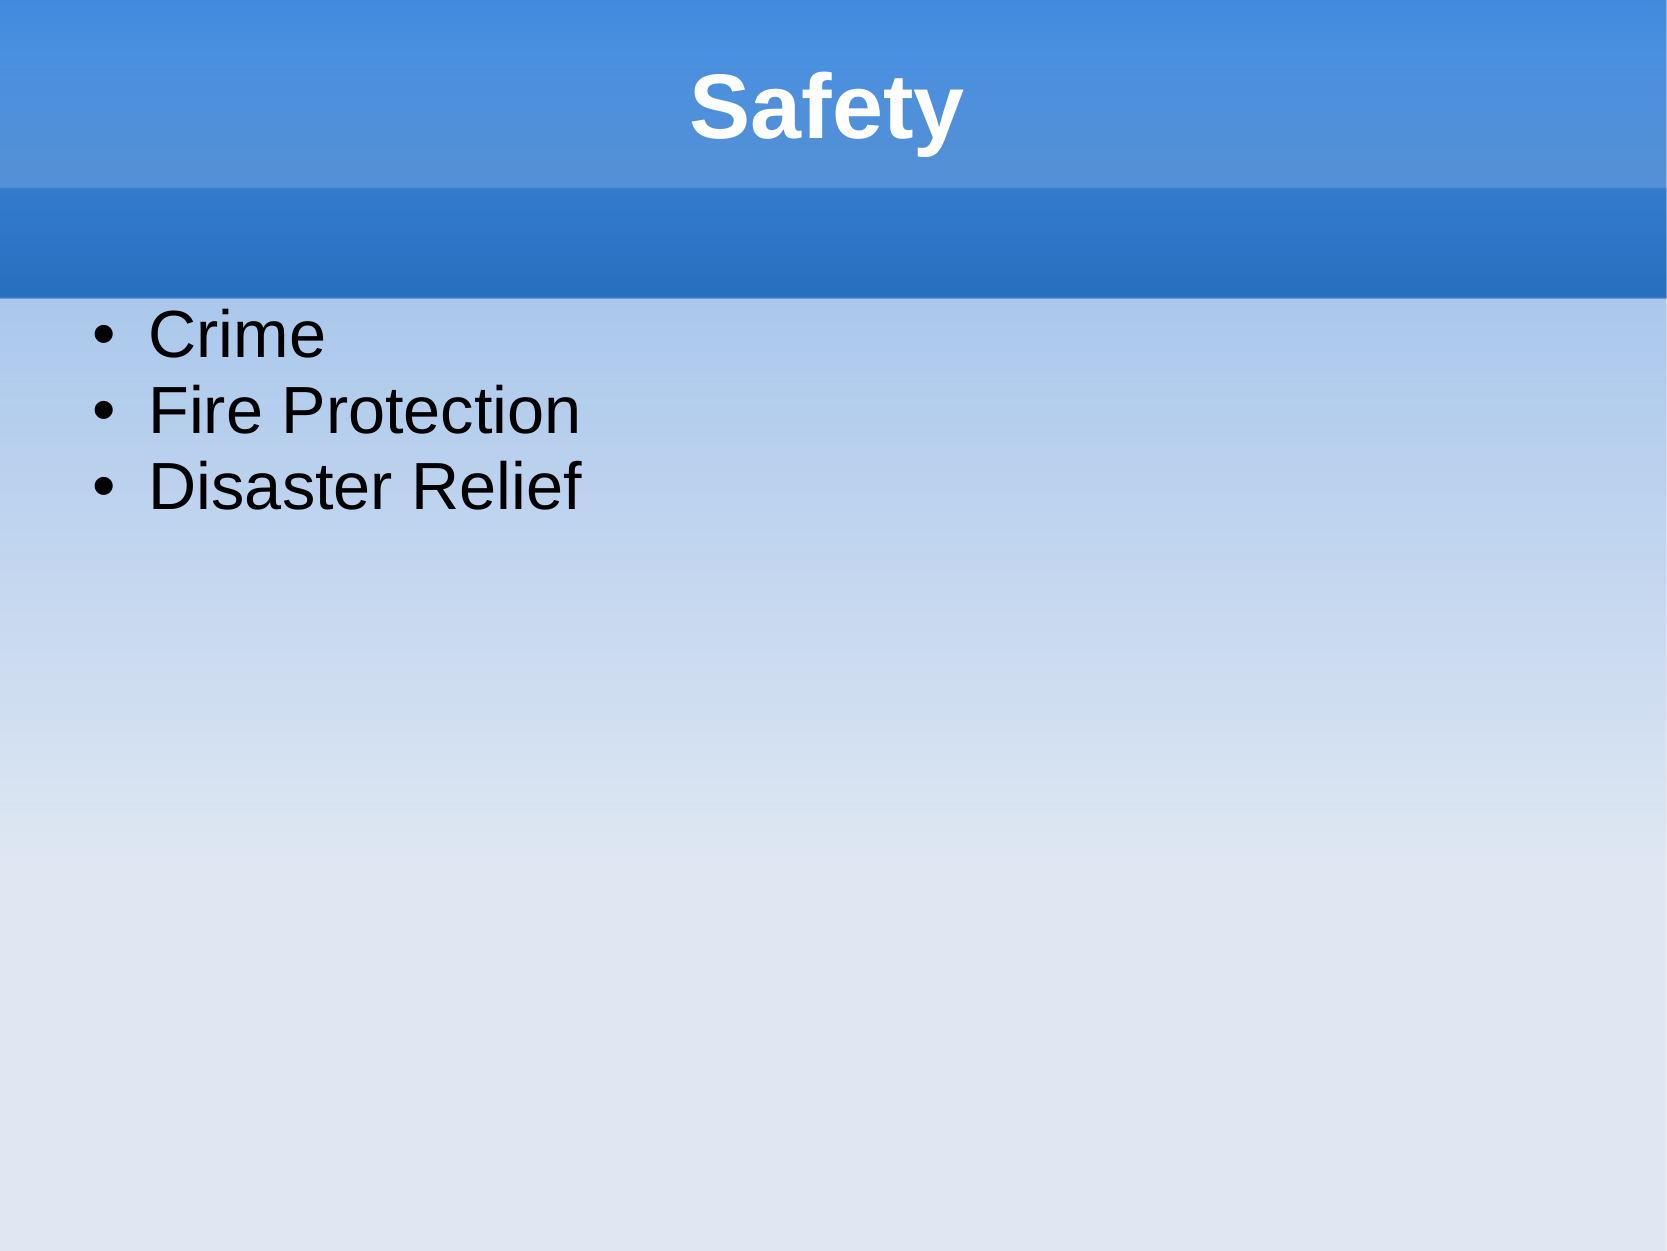

# Safety
Crime
Fire Protection
Disaster Relief